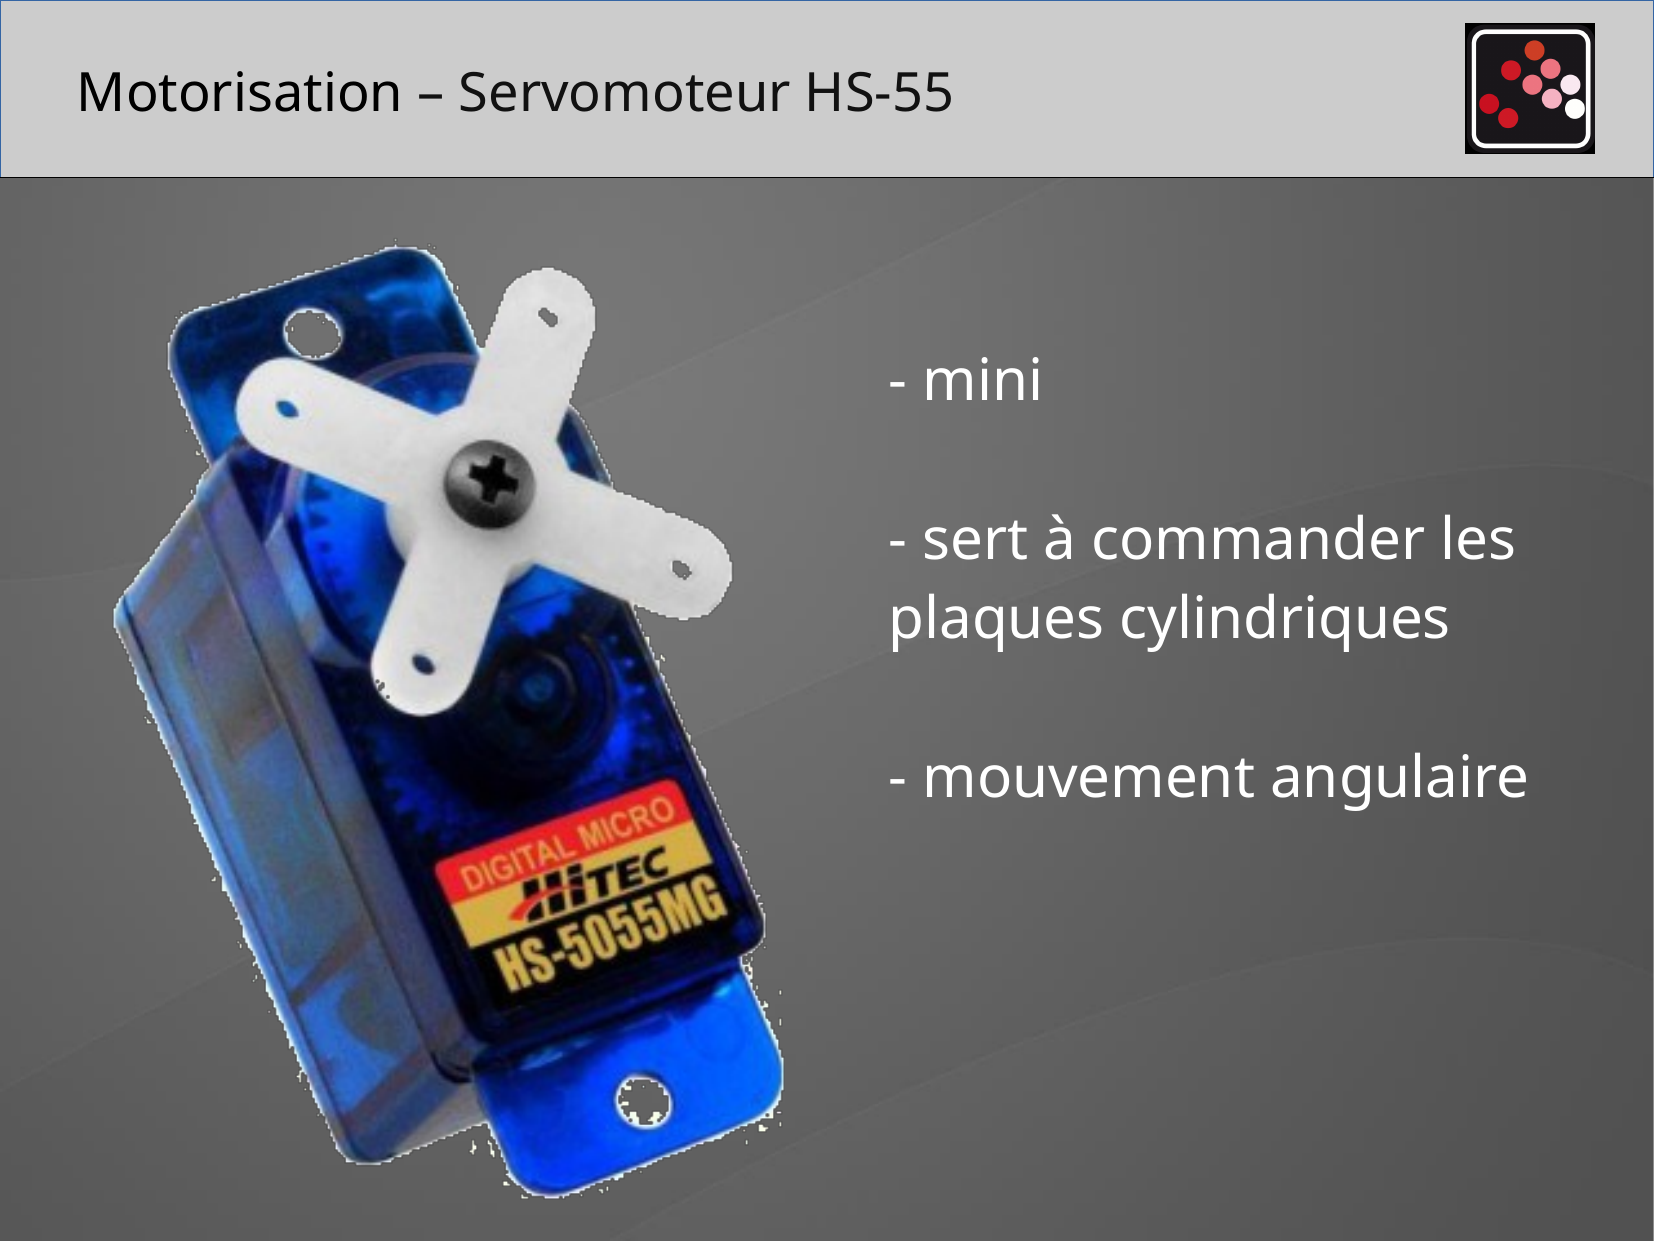

Motorisation – Servomoteur HS-55
Servomoteur HS-55
- mini
- sert à commander les plaques cylindriques
- mouvement angulaire